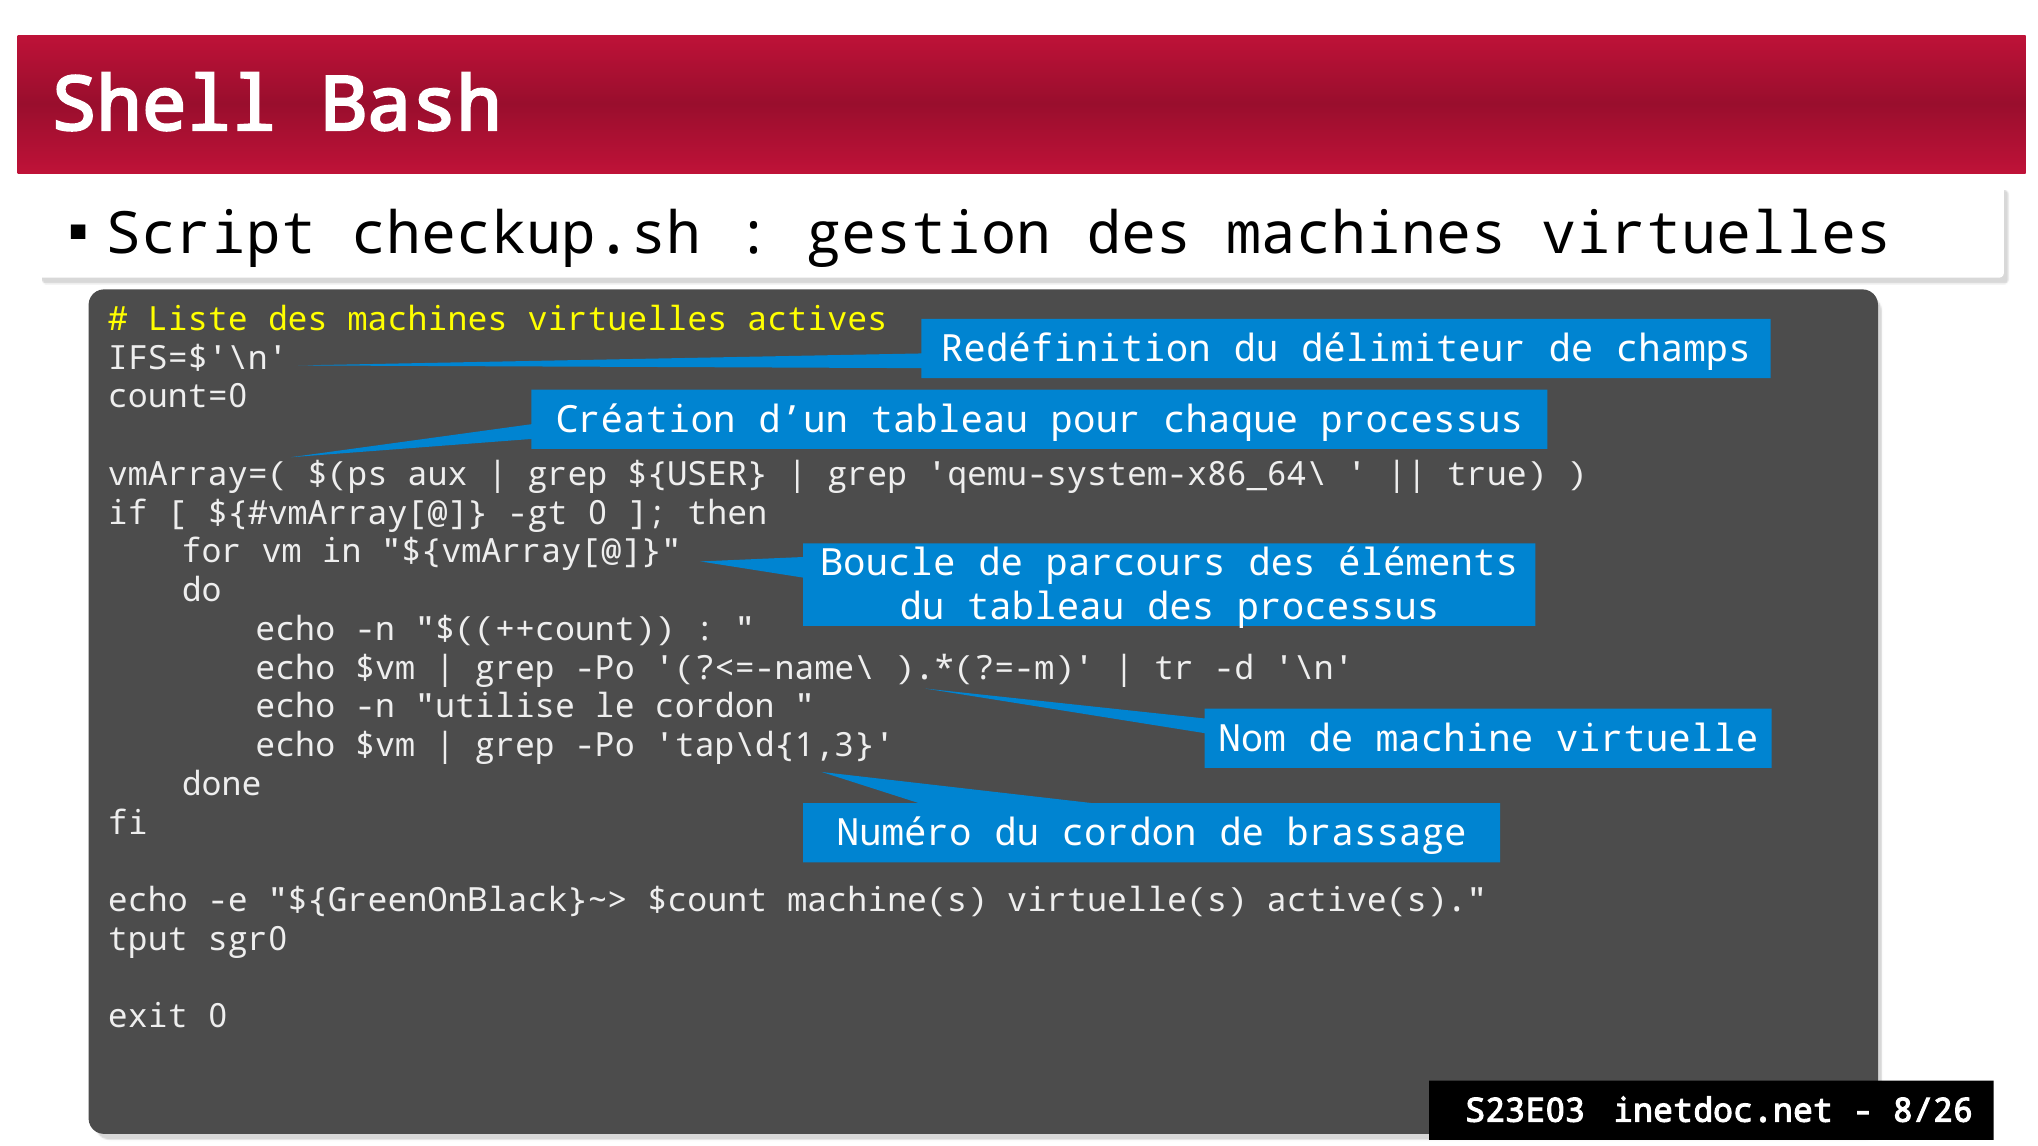

Shell Bash
Script checkup.sh : gestion des machines virtuelles
# Liste des machines virtuelles actives
IFS=$'\n'
count=0
vmArray=( $(ps aux | grep ${USER} | grep 'qemu-system-x86_64\ ' || true) )
if [ ${#vmArray[@]} -gt 0 ]; then
	for vm in "${vmArray[@]}"
	do
		echo -n "$((++count)) : "
		echo $vm | grep -Po '(?<=-name\ ).*(?=-m)' | tr -d '\n'
		echo -n "utilise le cordon "
		echo $vm | grep -Po 'tap\d{1,3}'
	done
fi
echo -e "${GreenOnBlack}~> $count machine(s) virtuelle(s) active(s)."
tput sgr0
exit 0
Redéfinition du délimiteur de champs
Création d’un tableau pour chaque processus
Boucle de parcours des éléments du tableau des processus
Nom de machine virtuelle
Numéro du cordon de brassage
S23E03	inetdoc.net - /26